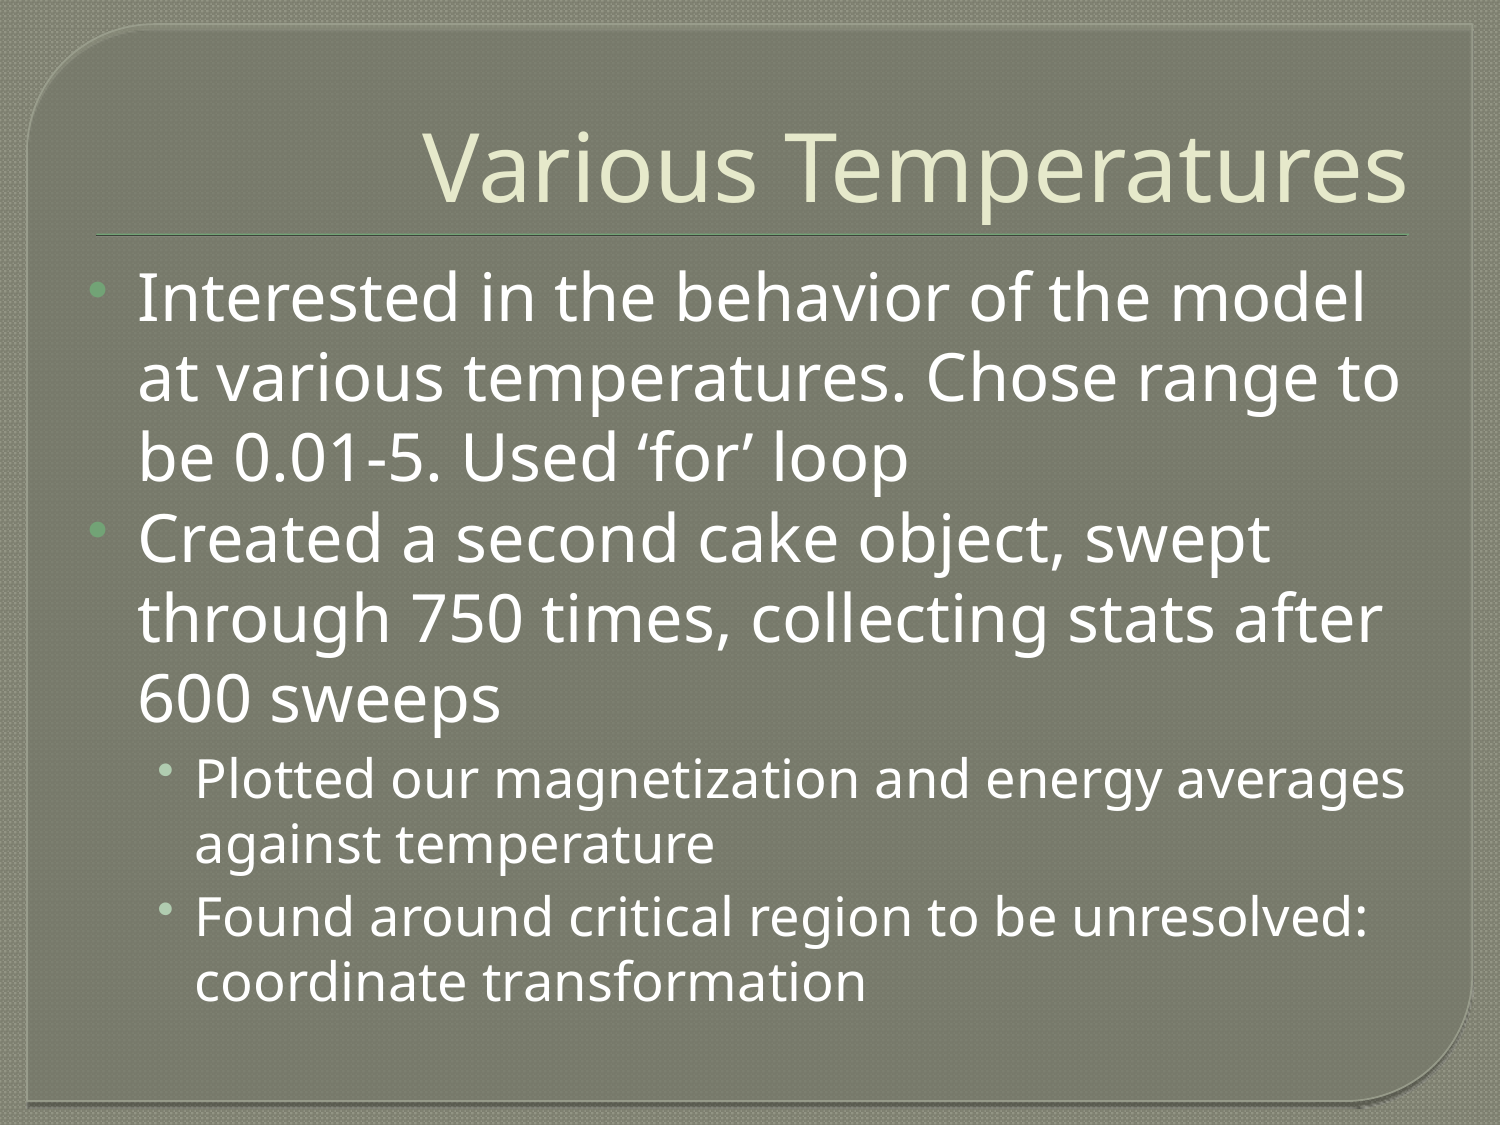

# Various Temperatures
Interested in the behavior of the model at various temperatures. Chose range to be 0.01-5. Used ‘for’ loop
Created a second cake object, swept through 750 times, collecting stats after 600 sweeps
Plotted our magnetization and energy averages against temperature
Found around critical region to be unresolved: coordinate transformation